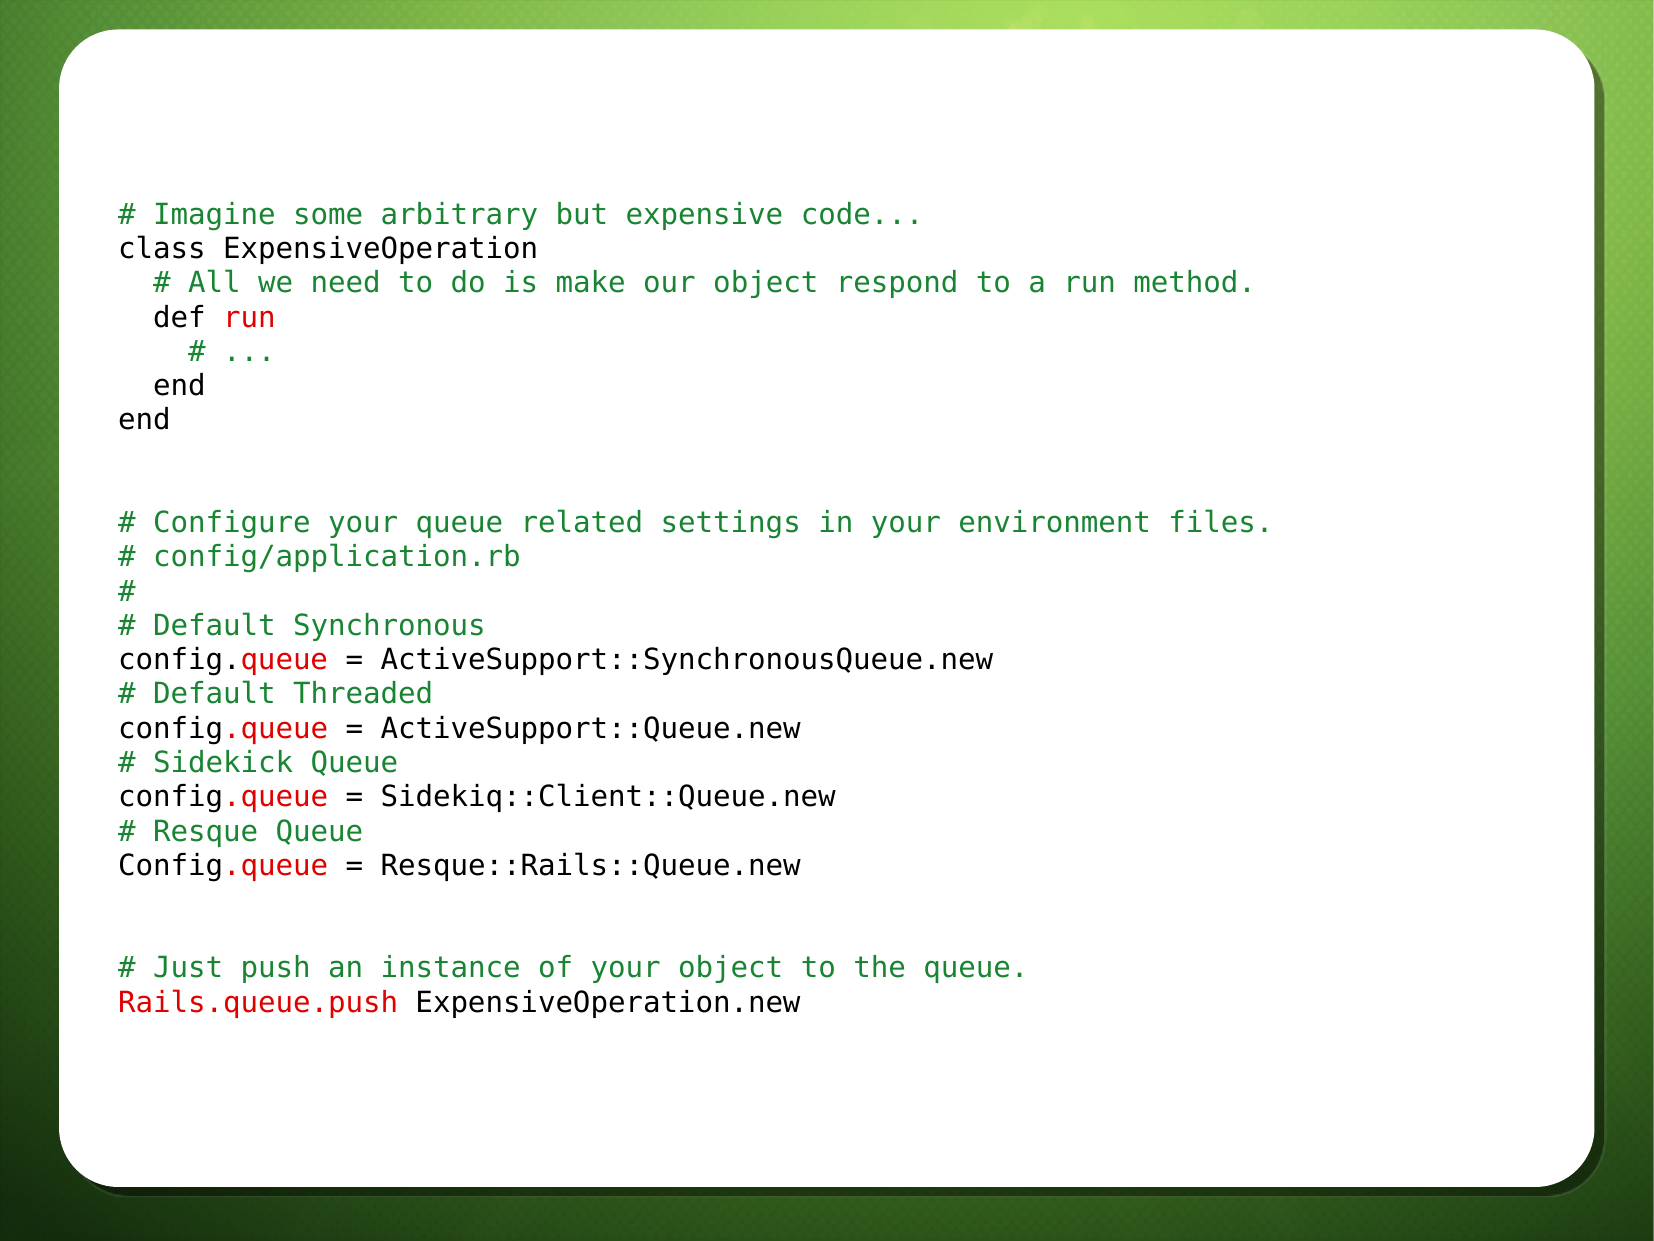

# # Imagine some arbitrary but expensive code...
class ExpensiveOperation
 # All we need to do is make our object respond to a run method.
 def run
 # ...
 end
end
# Configure your queue related settings in your environment files.
# config/application.rb
#
# Default Synchronous
config.queue = ActiveSupport::SynchronousQueue.new
# Default Threaded
config.queue = ActiveSupport::Queue.new
# Sidekick Queue
config.queue = Sidekiq::Client::Queue.new
# Resque Queue
Config.queue = Resque::Rails::Queue.new
# Just push an instance of your object to the queue.
Rails.queue.push ExpensiveOperation.new